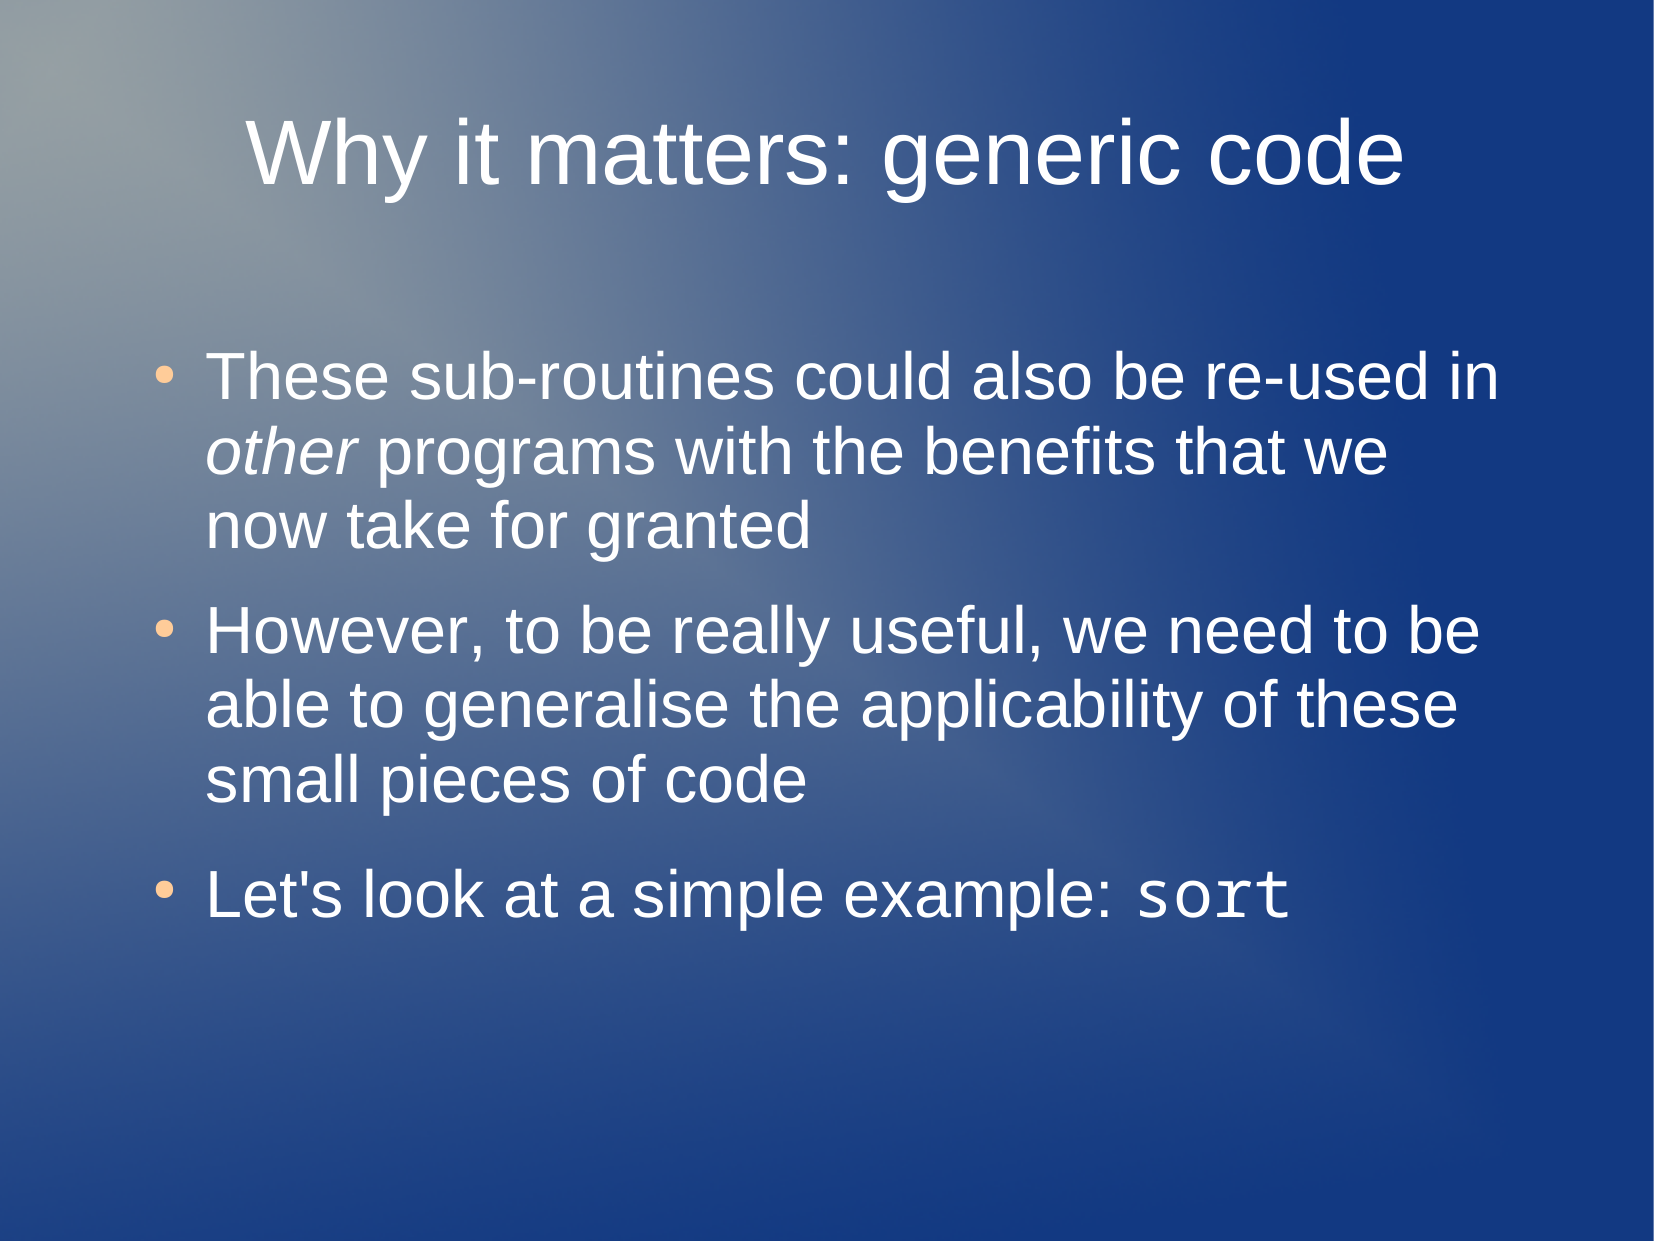

# Why it matters: generic code
These sub-routines could also be re-used in other programs with the benefits that we now take for granted
However, to be really useful, we need to be able to generalise the applicability of these small pieces of code
Let's look at a simple example: sort